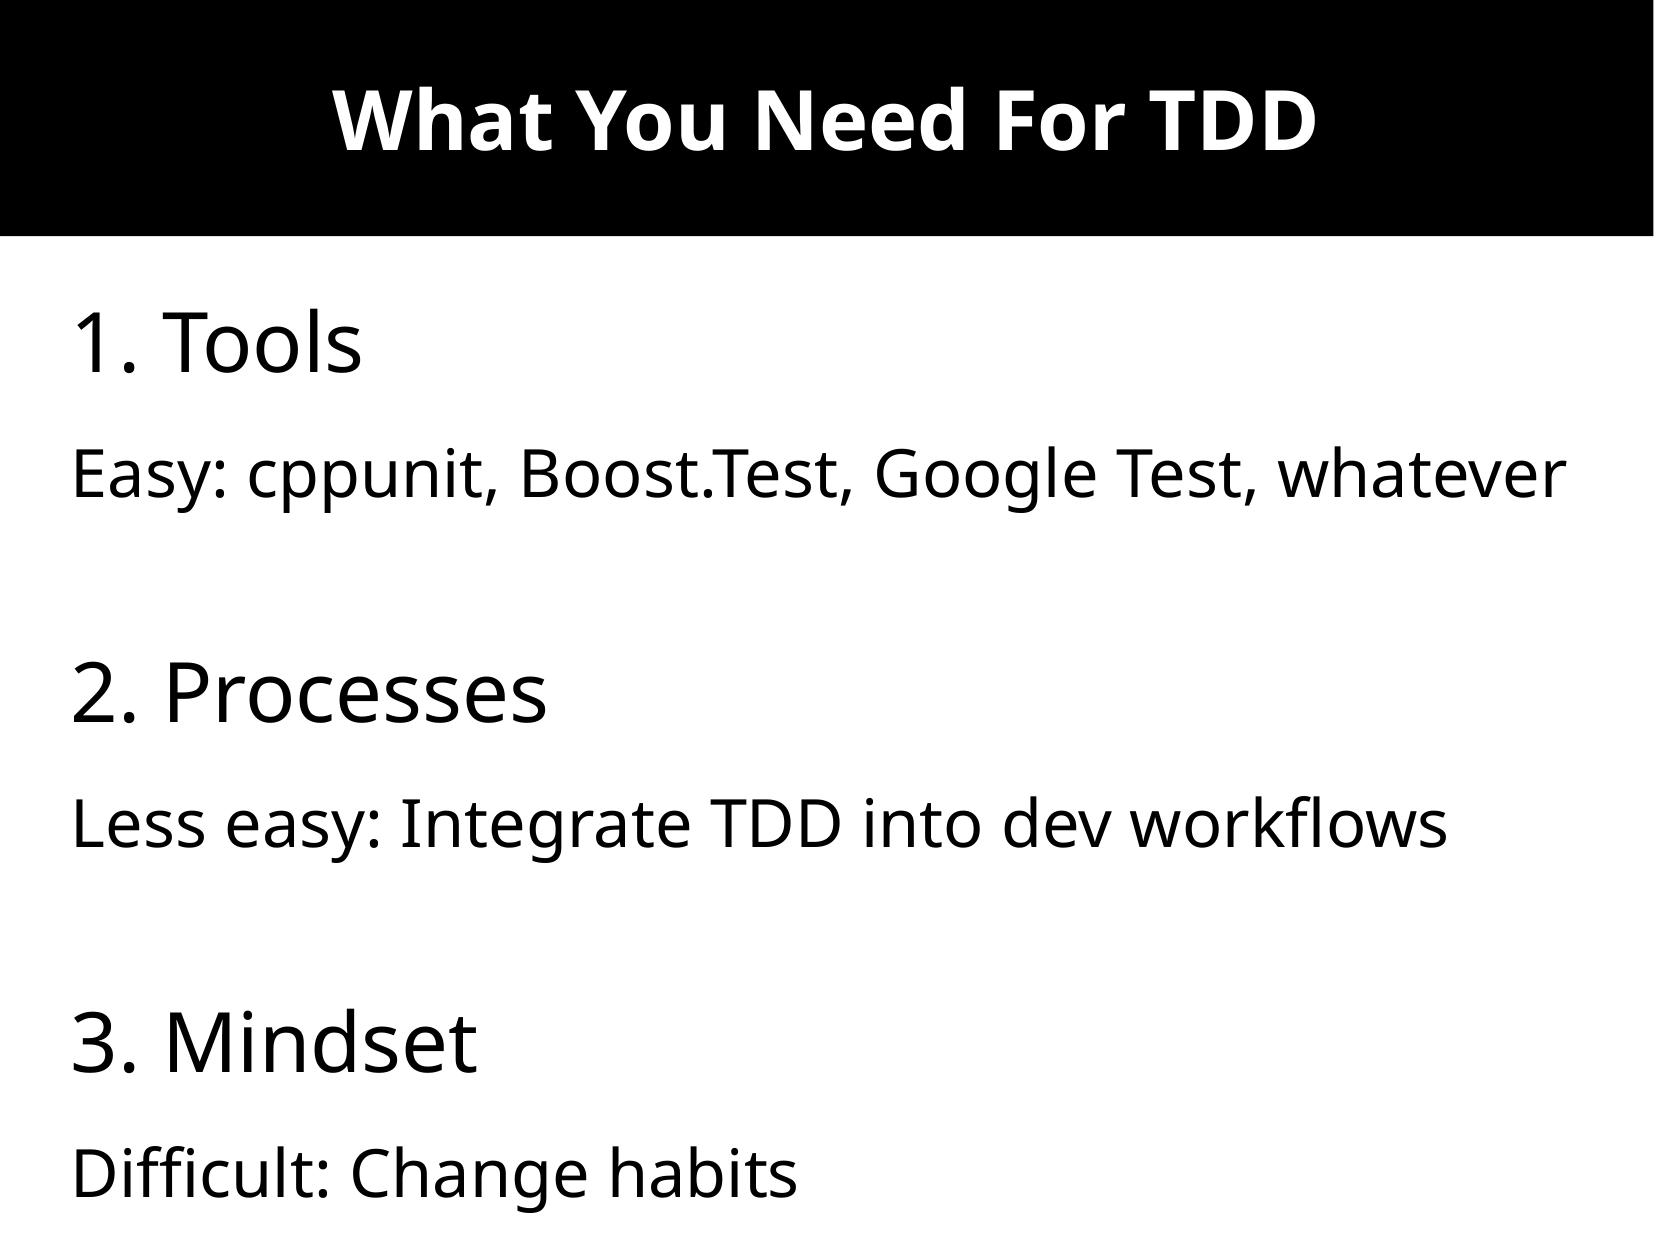

# What You Need For TDD
1. Tools
Easy: cppunit, Boost.Test, Google Test, whatever
2. Processes
Less easy: Integrate TDD into dev workflows
3. Mindset
Difficult: Change habits